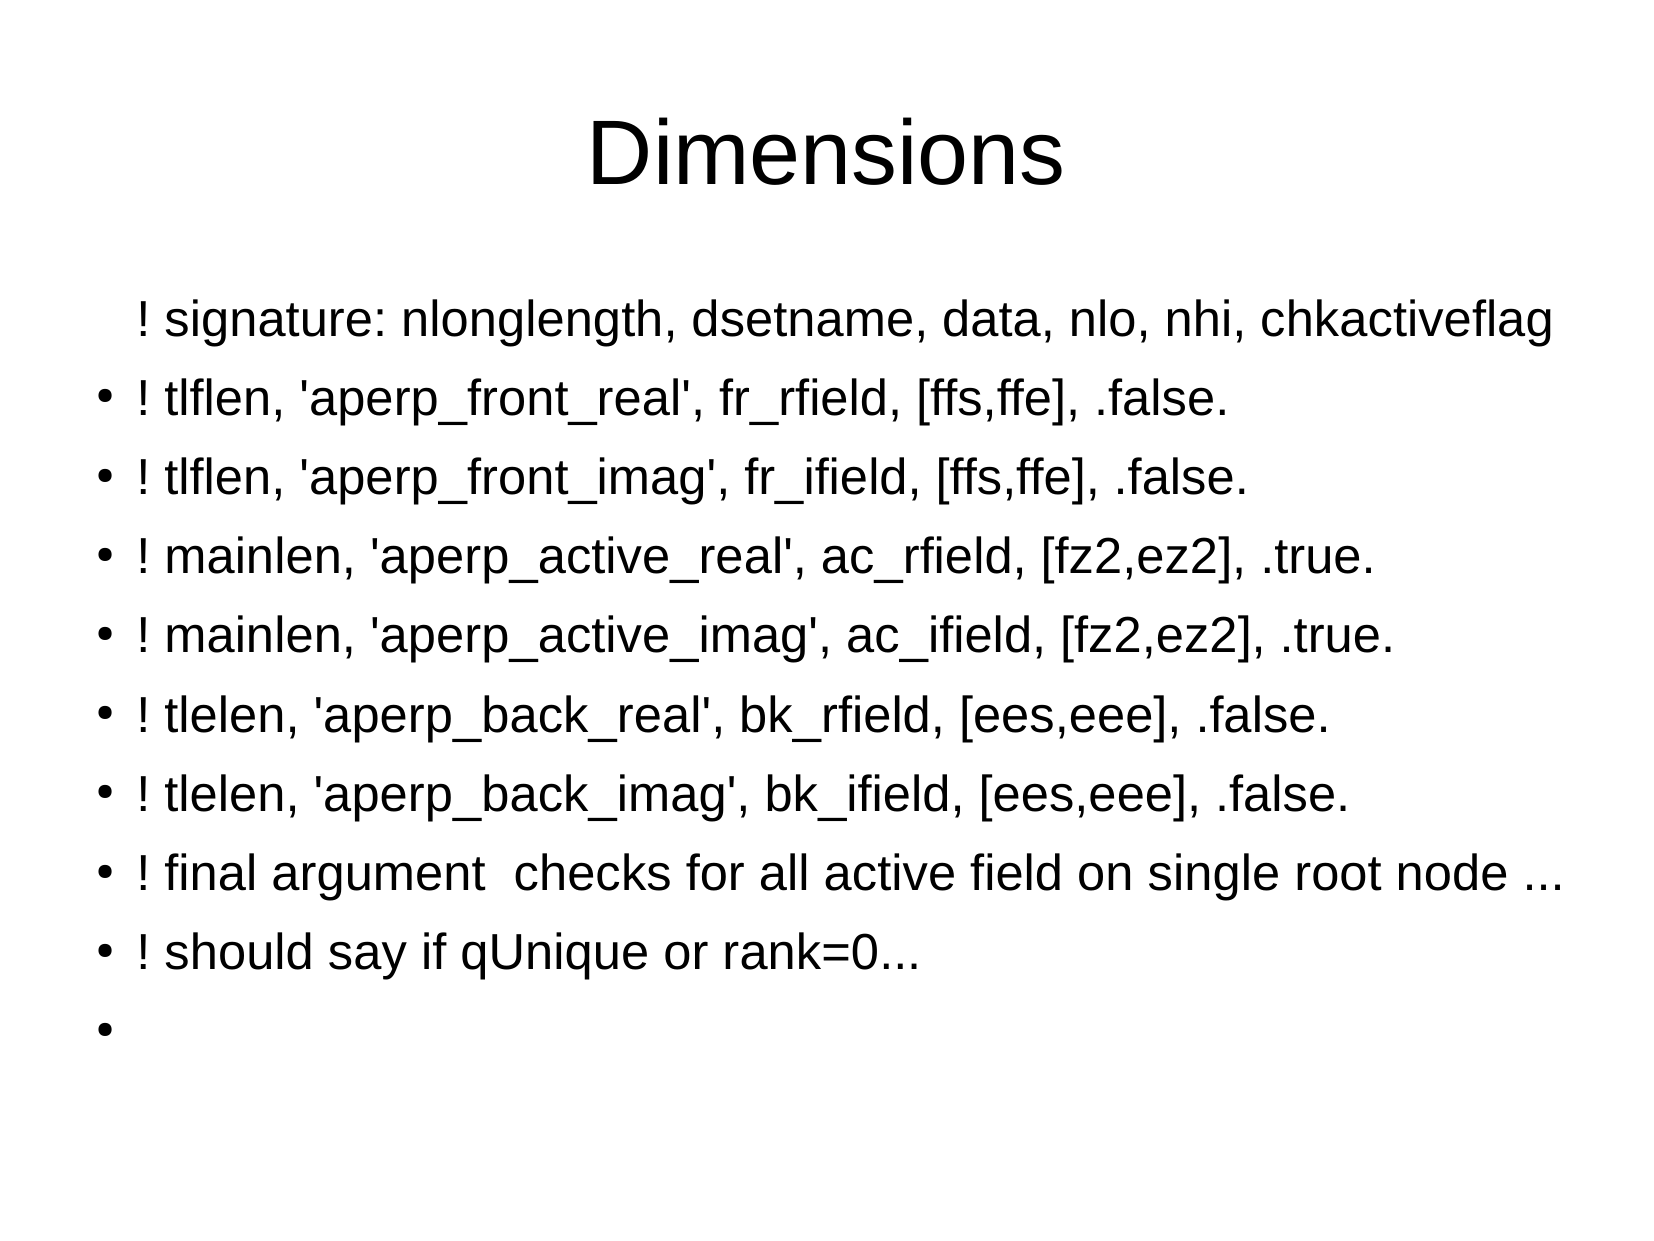

# Dimensions
! signature: nlonglength, dsetname, data, nlo, nhi, chkactiveflag
! tlflen, 'aperp_front_real', fr_rfield, [ffs,ffe], .false.
! tlflen, 'aperp_front_imag', fr_ifield, [ffs,ffe], .false.
! mainlen, 'aperp_active_real', ac_rfield, [fz2,ez2], .true.
! mainlen, 'aperp_active_imag', ac_ifield, [fz2,ez2], .true.
! tlelen, 'aperp_back_real', bk_rfield, [ees,eee], .false.
! tlelen, 'aperp_back_imag', bk_ifield, [ees,eee], .false.
! final argument checks for all active field on single root node ...
! should say if qUnique or rank=0...